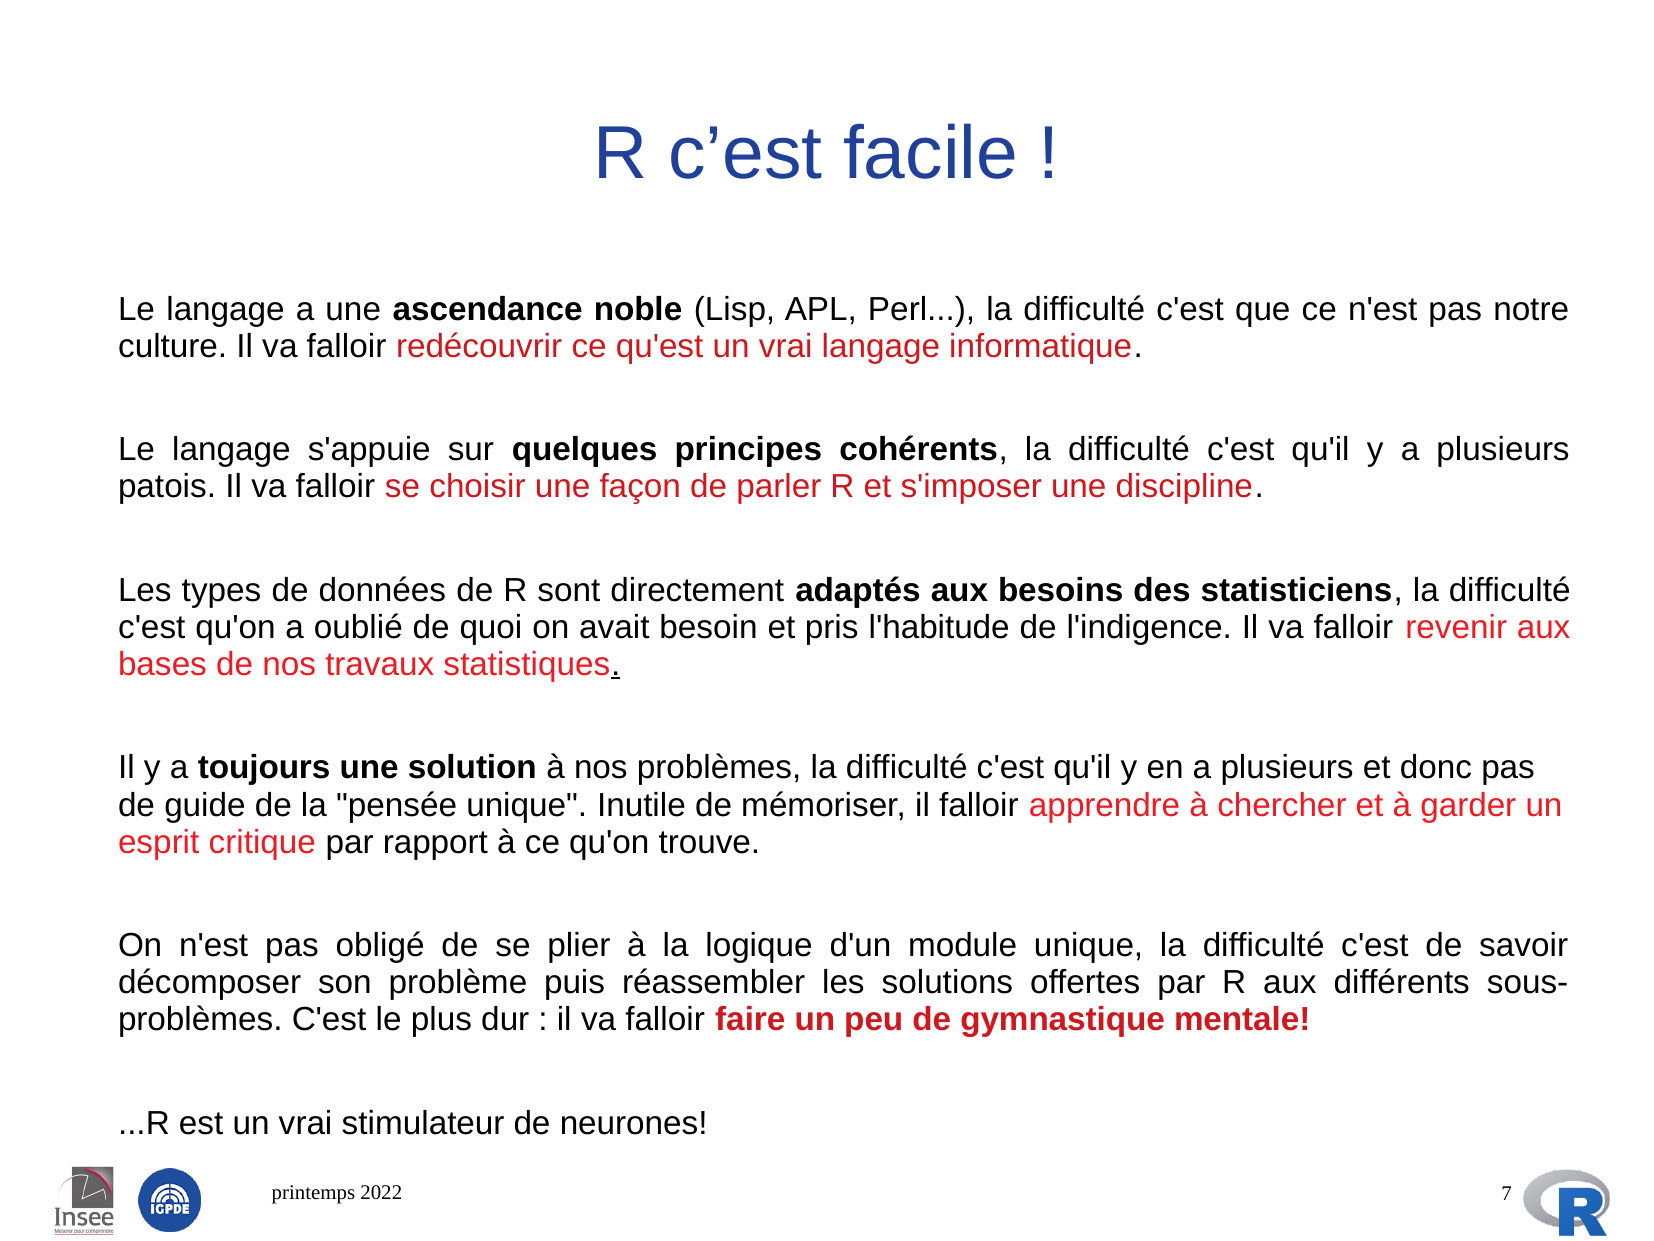

# R c’est facile !
Le langage a une ascendance noble (Lisp, APL, Perl...), la difficulté c'est que ce n'est pas notre culture. Il va falloir redécouvrir ce qu'est un vrai langage informatique.
Le langage s'appuie sur quelques principes cohérents, la difficulté c'est qu'il y a plusieurs patois. Il va falloir se choisir une façon de parler R et s'imposer une discipline.
Les types de données de R sont directement adaptés aux besoins des statisticiens, la difficulté c'est qu'on a oublié de quoi on avait besoin et pris l'habitude de l'indigence. Il va falloir revenir aux bases de nos travaux statistiques.
Il y a toujours une solution à nos problèmes, la difficulté c'est qu'il y en a plusieurs et donc pas de guide de la "pensée unique". Inutile de mémoriser, il falloir apprendre à chercher et à garder un esprit critique par rapport à ce qu'on trouve.
On n'est pas obligé de se plier à la logique d'un module unique, la difficulté c'est de savoir décomposer son problème puis réassembler les solutions offertes par R aux différents sous-problèmes. C'est le plus dur : il va falloir faire un peu de gymnastique mentale!
...R est un vrai stimulateur de neurones!
printemps 2022
7